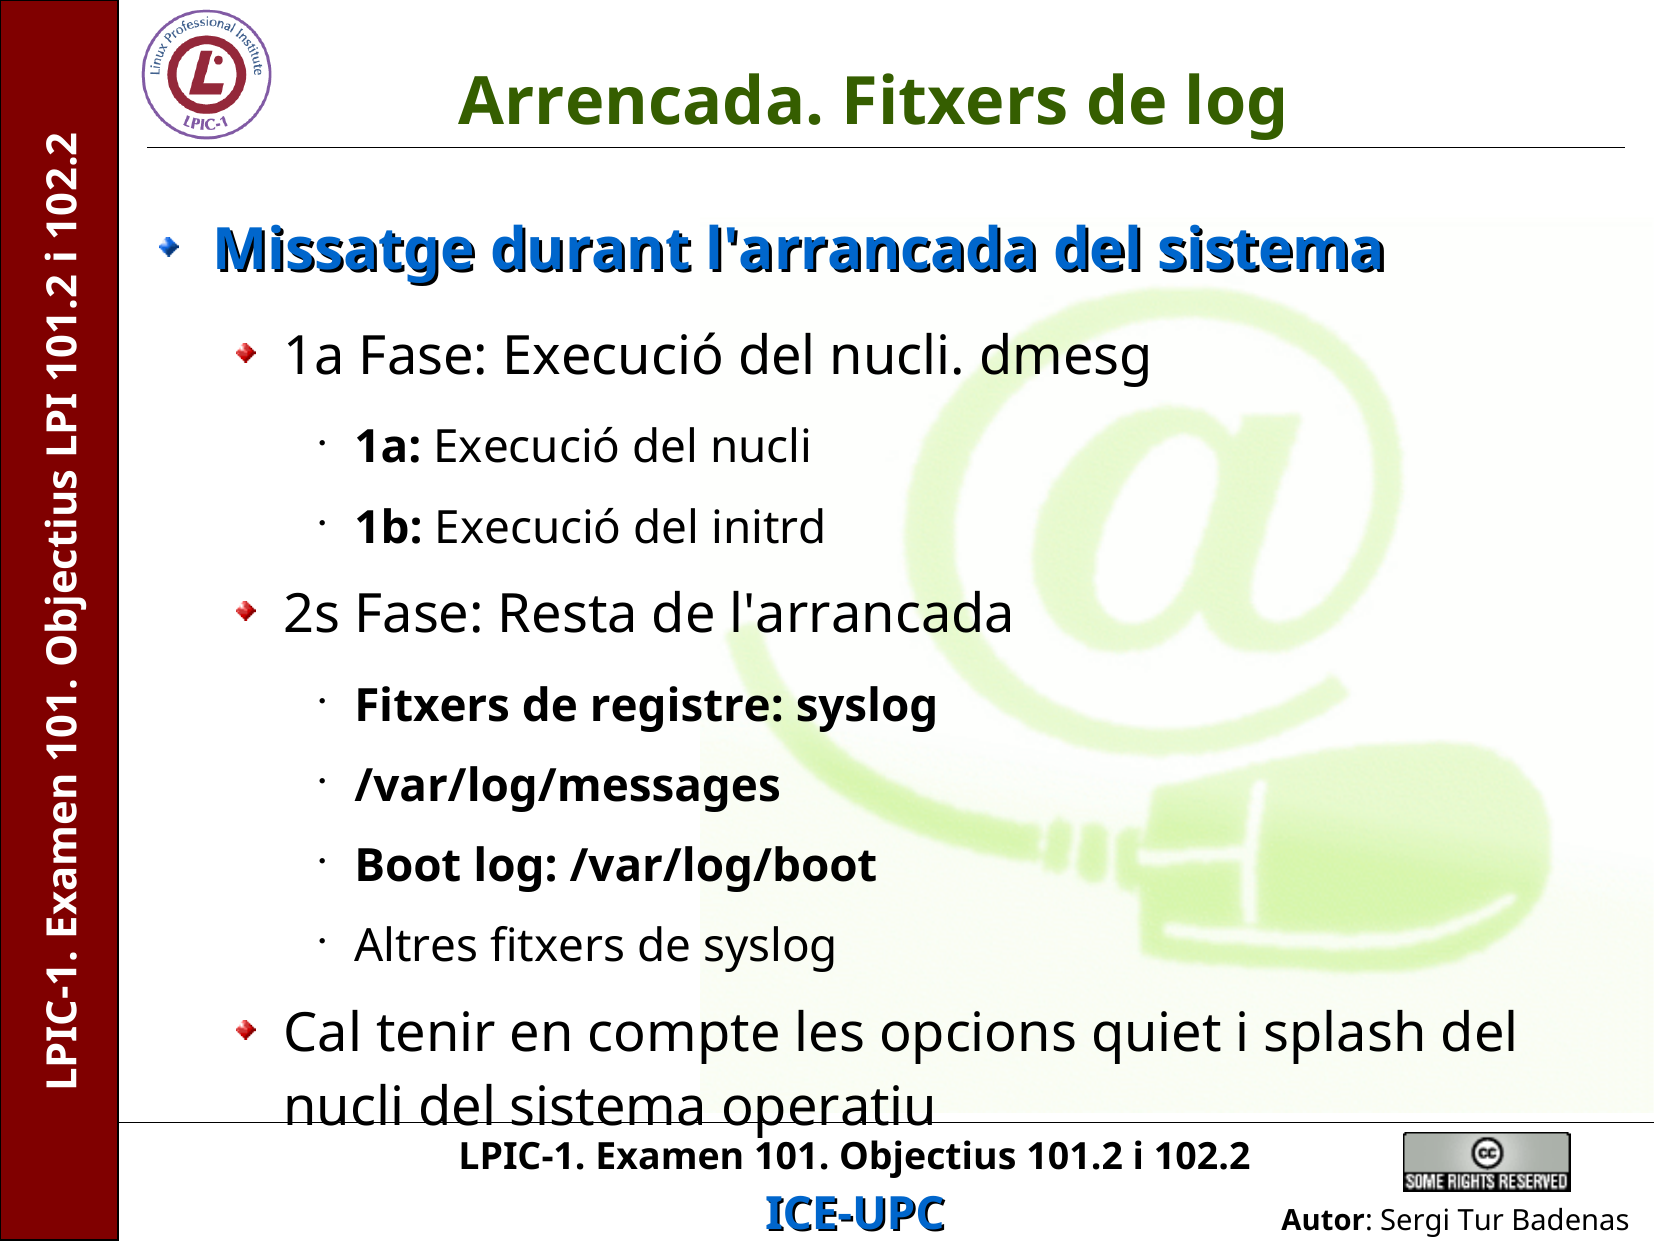

# Arrencada. Fitxers de log
Missatge durant l'arrancada del sistema
1a Fase: Execució del nucli. dmesg
1a: Execució del nucli
1b: Execució del initrd
2s Fase: Resta de l'arrancada
Fitxers de registre: syslog
/var/log/messages
Boot log: /var/log/boot
Altres fitxers de syslog
Cal tenir en compte les opcions quiet i splash del nucli del sistema operatiu